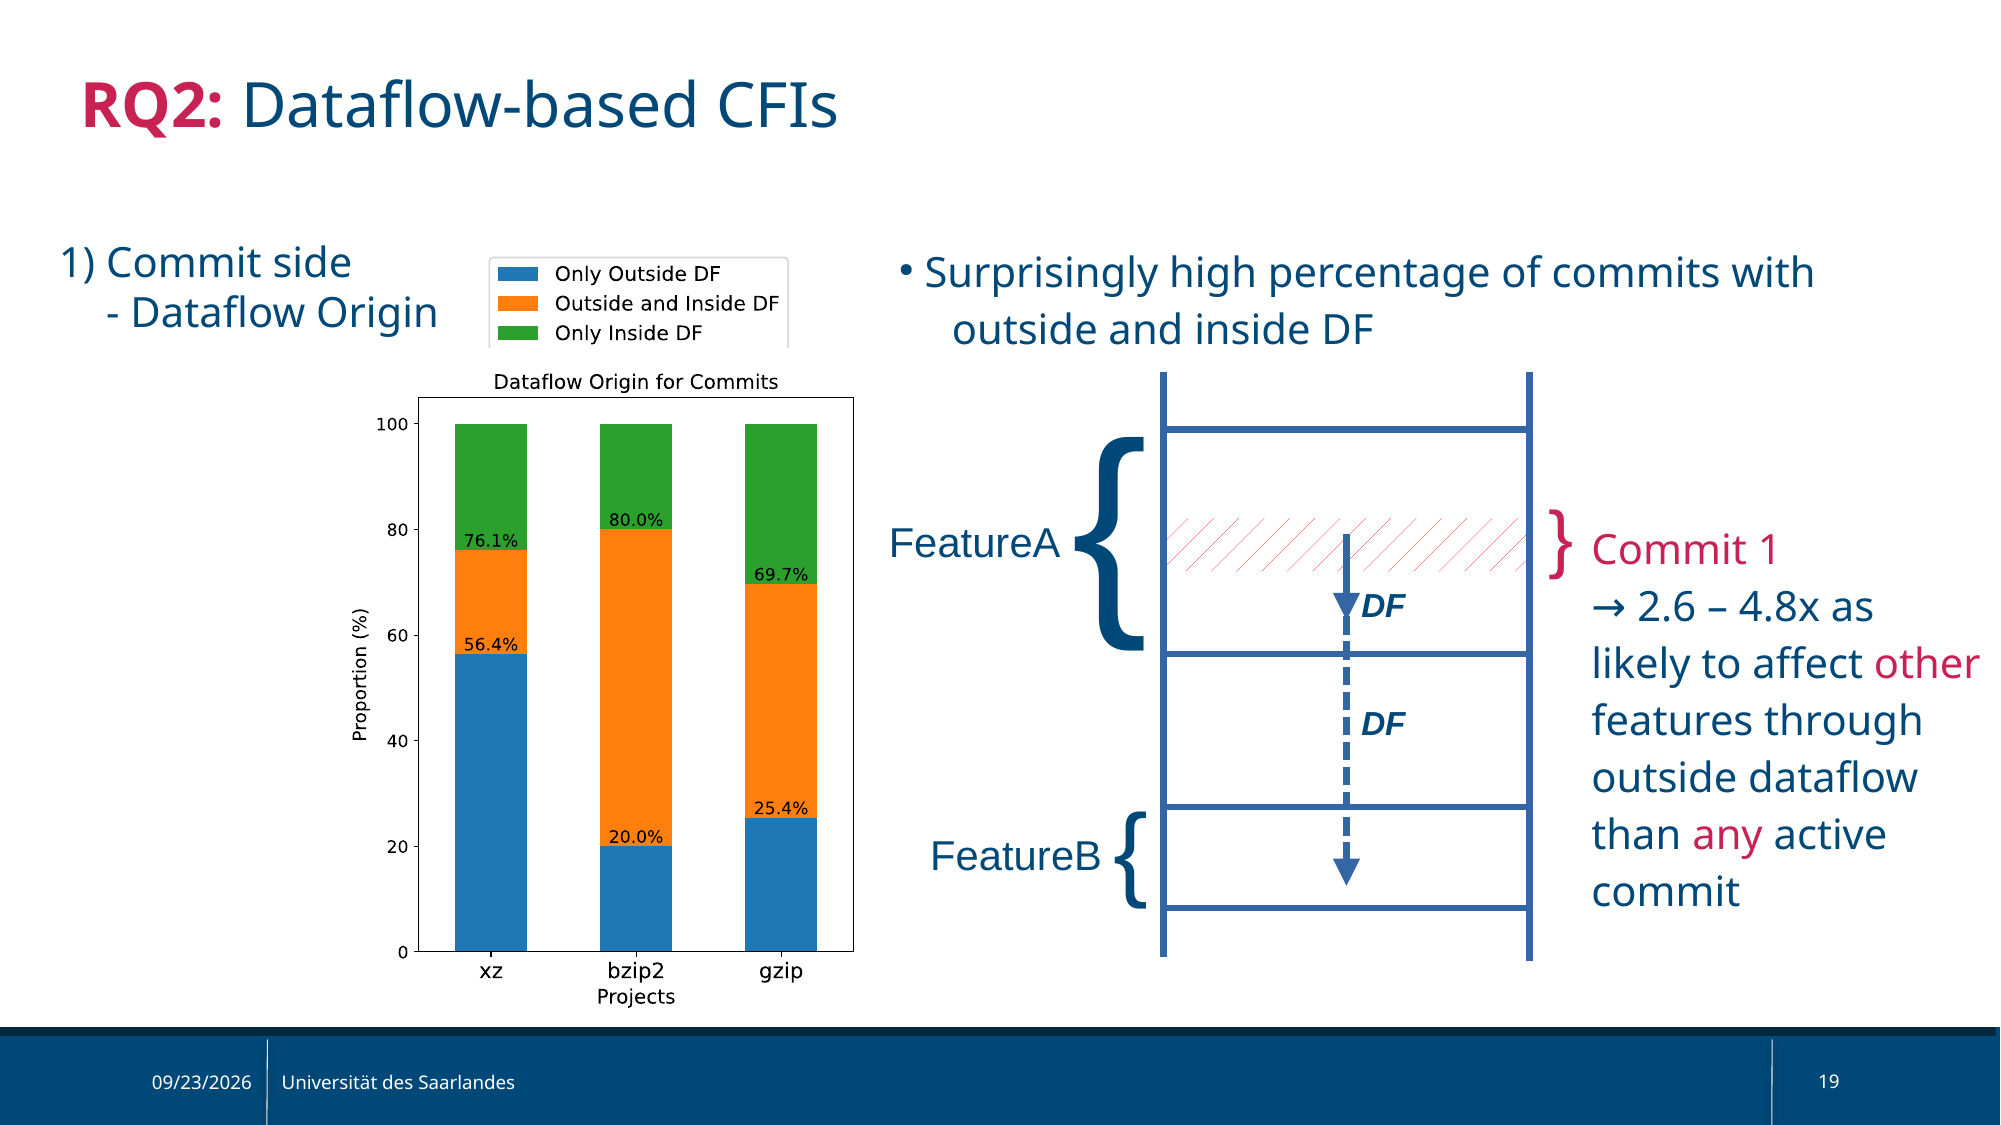

#
RQ2: Dataflow-based CFIs
 Commit side
 - Dataflow Origin
 Surprisingly high percentage of commits with outside and inside DF
{
{
FeatureA
Commit 1
→ 2.6 – 4.8x as likely to affect other features through outside dataflow than any active commit
DF
DF
{
FeatureB
Universität des Saarlandes